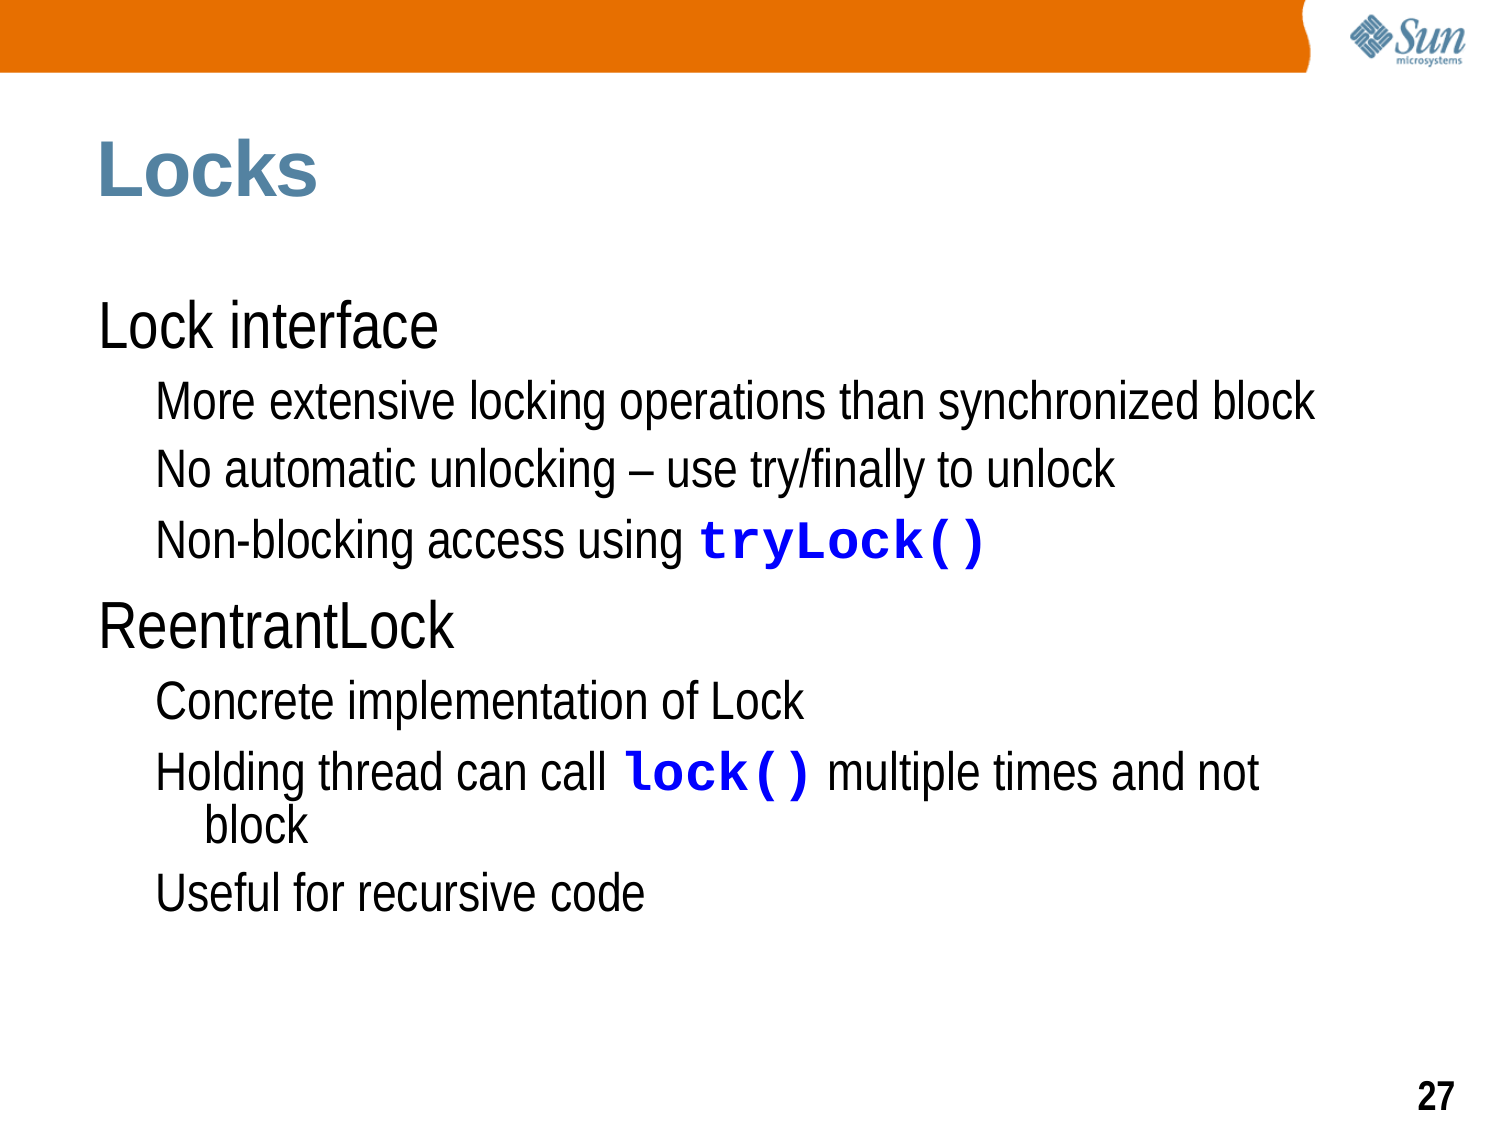

# Locks
Lock interface
More extensive locking operations than synchronized block
No automatic unlocking – use try/finally to unlock
Non-blocking access using tryLock()
ReentrantLock
Concrete implementation of Lock
Holding thread can call lock() multiple times and not block
Useful for recursive code